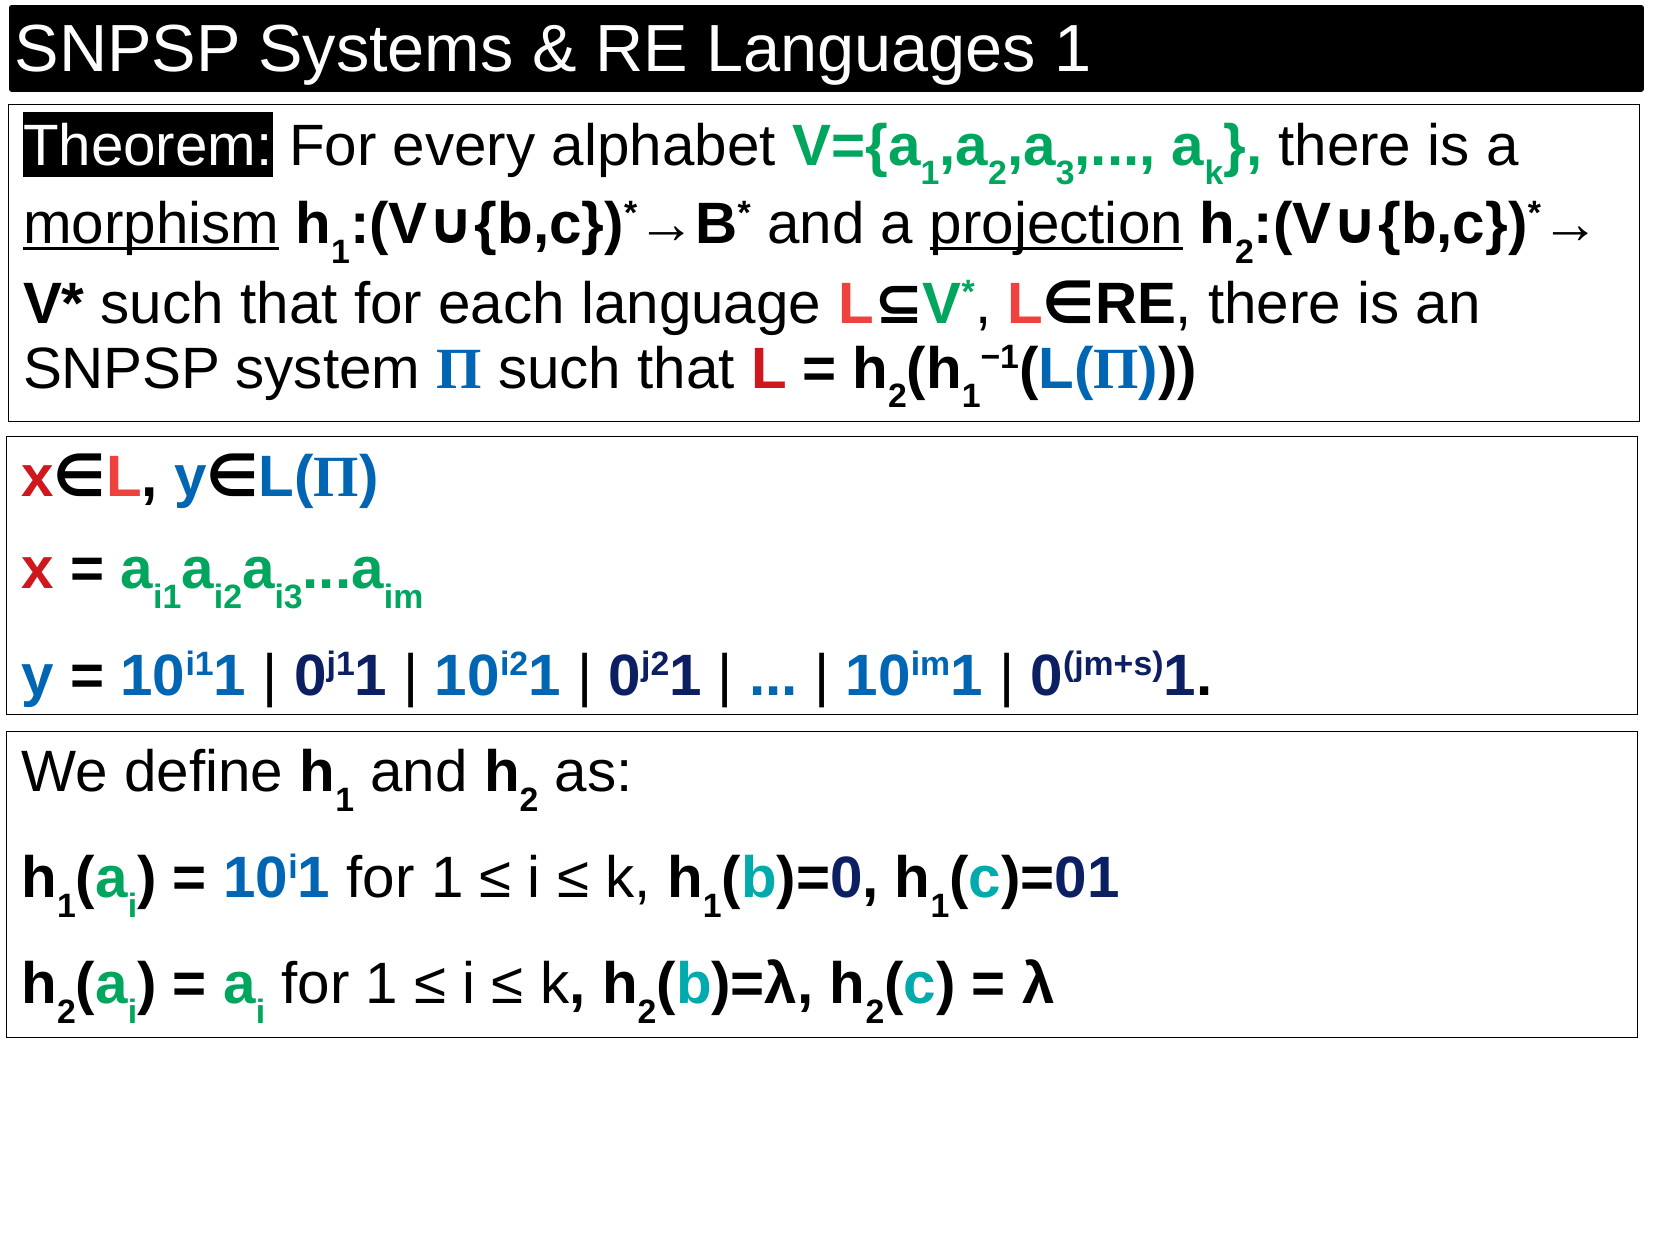

# SNPSP Systems & RE Languages 1
Theorem: For every alphabet V={a1,a2,a3,..., ak}, there is a morphism h1:(V∪{b,c})*→B* and a projection h2:(V∪{b,c})*→ V* such that for each language L⊆V*, L∈RE, there is an SNPSP system Π such that L = h2(h1−1(L(Π)))
x∈L, y∈L(Π)
x = ai1ai2ai3...aim
y = 10i11 | 0j11 | 10i21 | 0j21 | ... | 10im1 | 0(jm+s)1.
We define h1 and h2 as:
h1(ai) = 10i1 for 1 ≤ i ≤ k, h1(b)=0, h1(c)=01
h2(ai) = ai for 1 ≤ i ≤ k, h2(b)=λ, h2(c) = λ